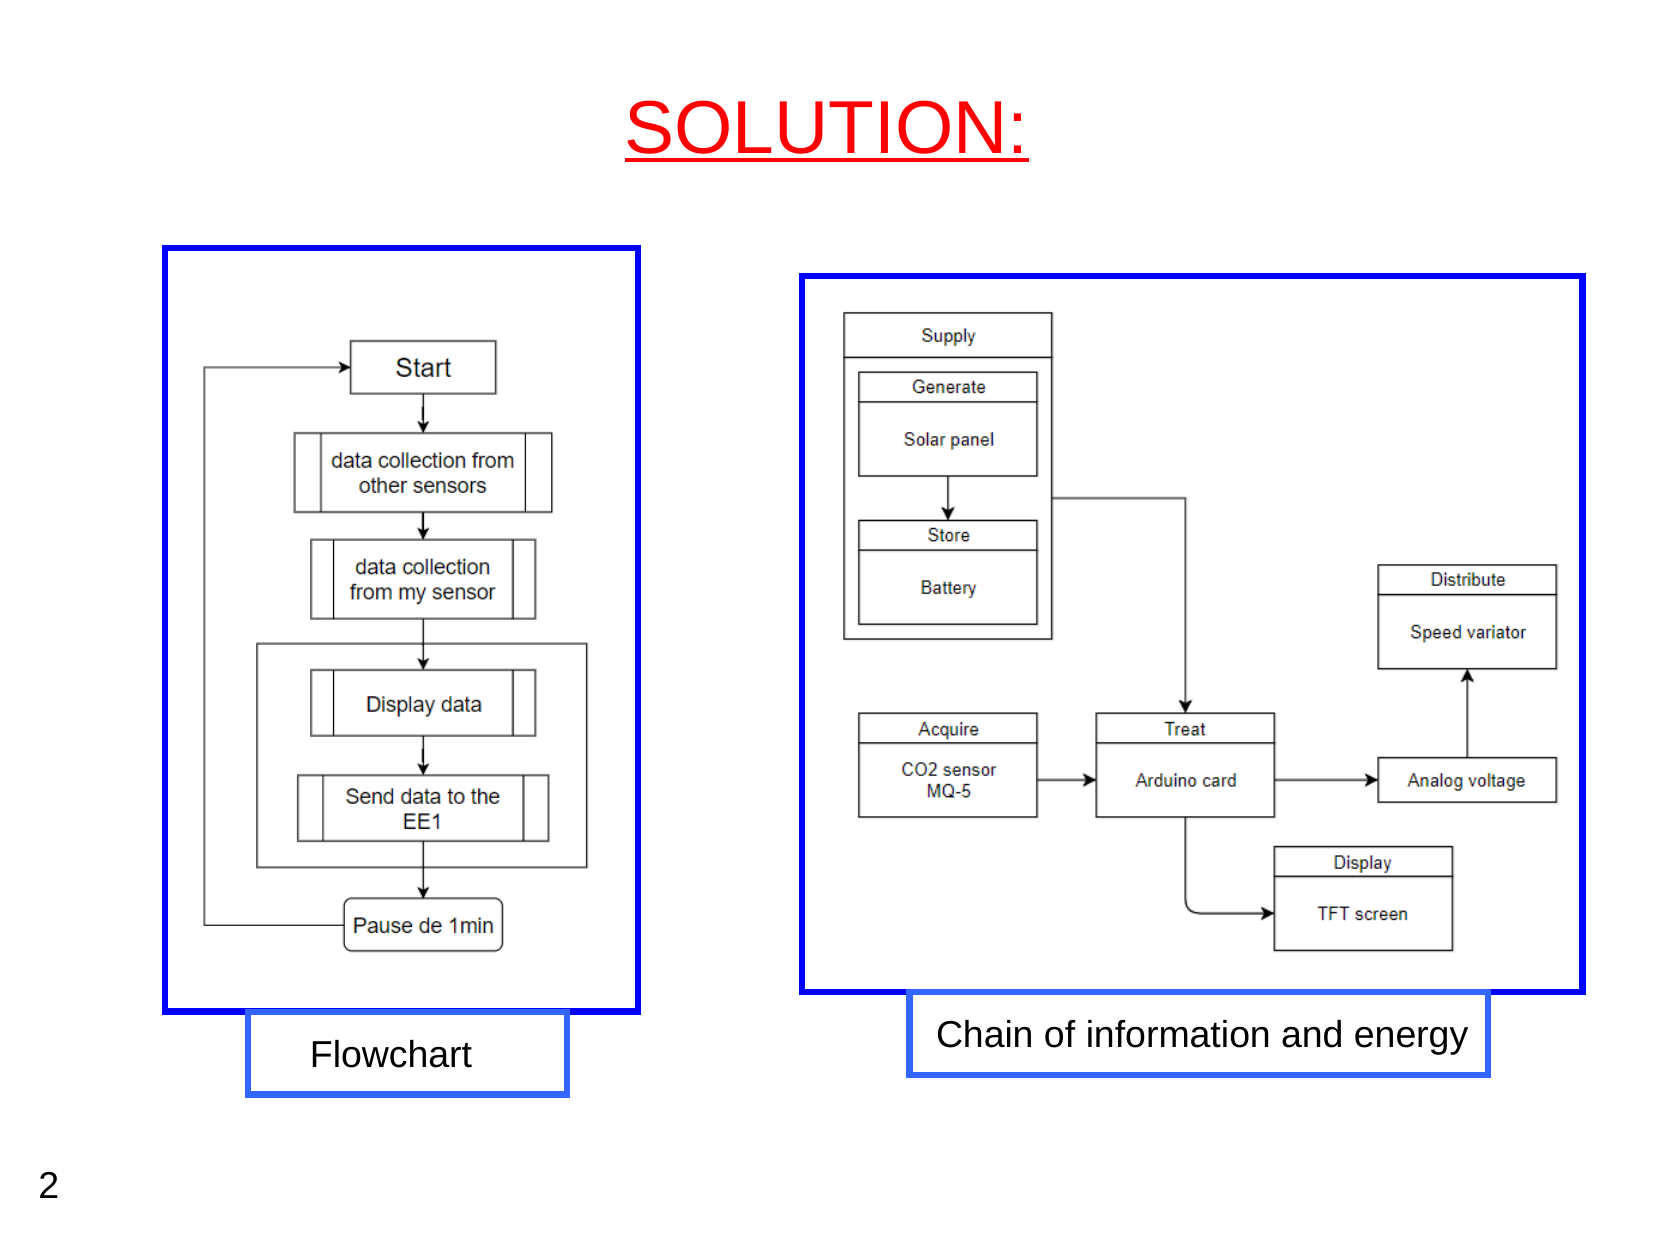

SOLUTION:
Chain of information and energy
Flowchart
2